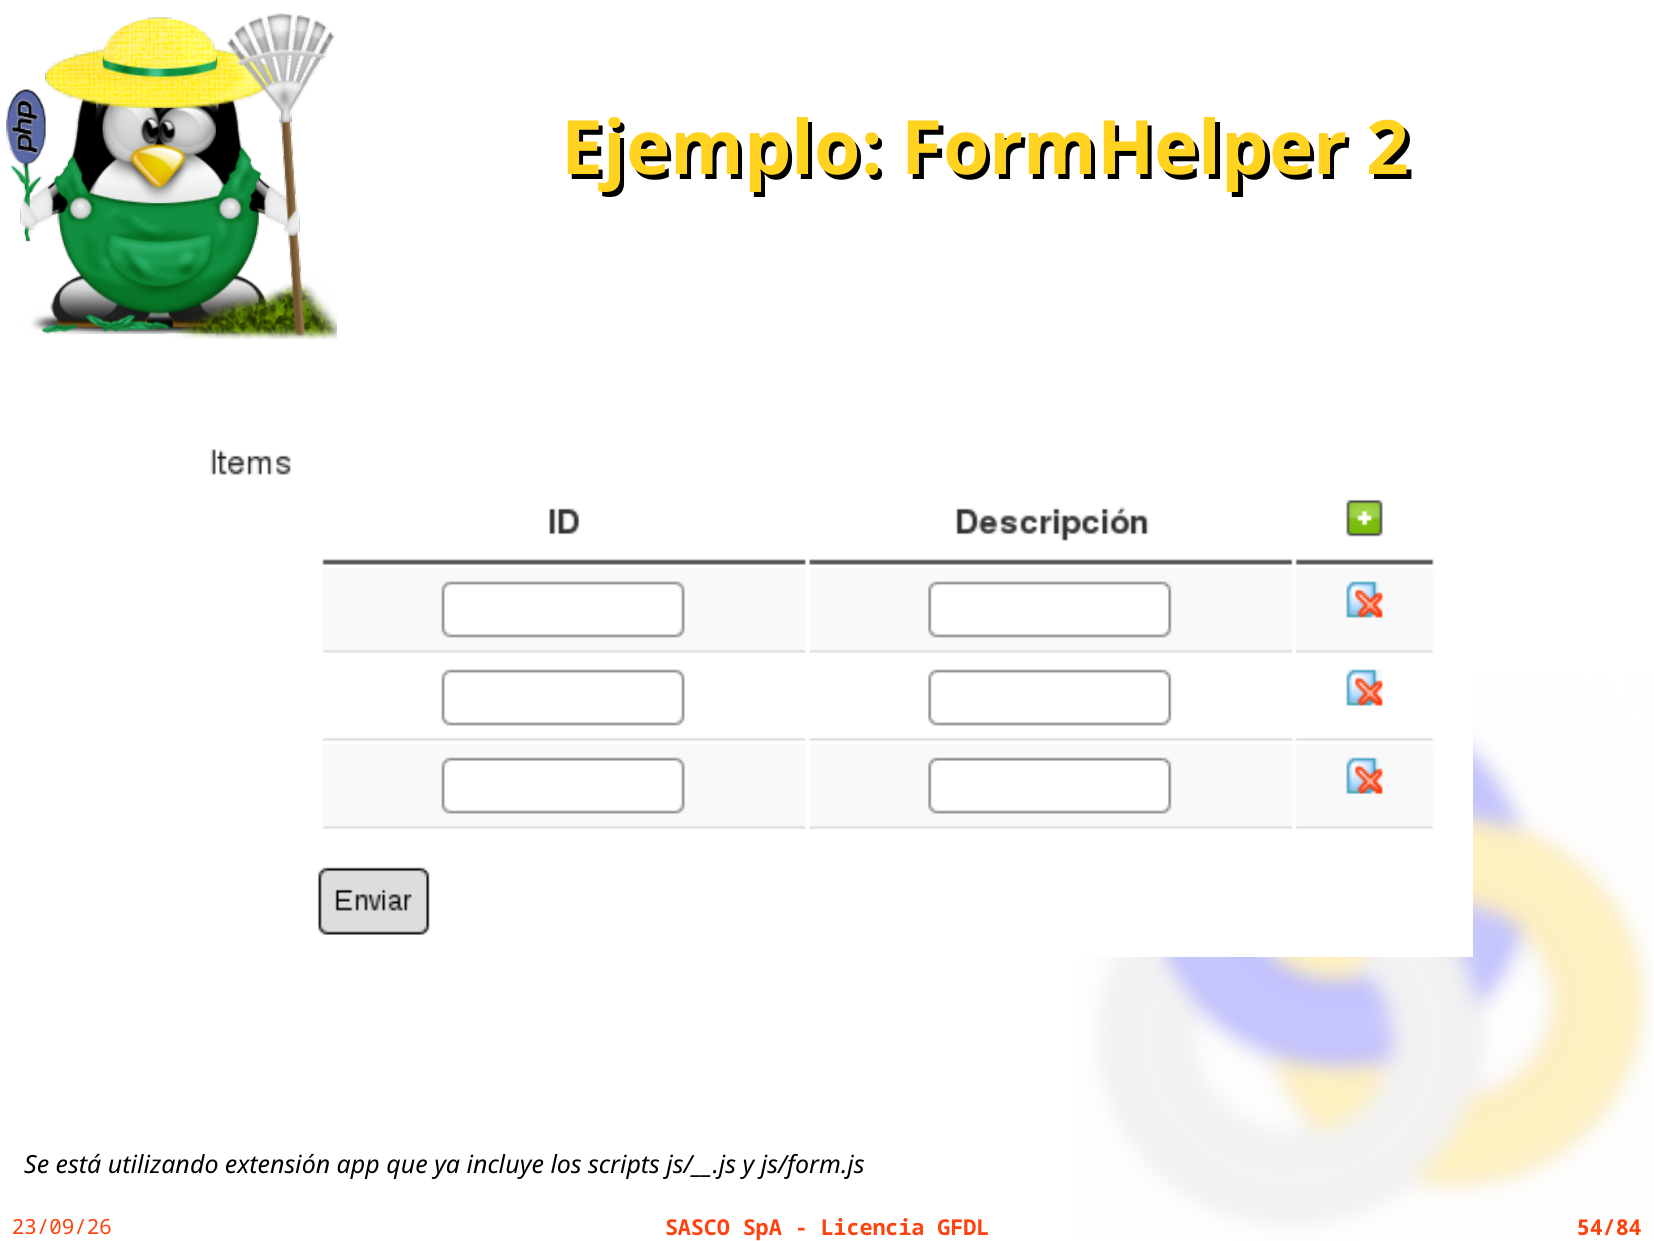

# Ejemplo: FormHelper 2
Se está utilizando extensión app que ya incluye los scripts js/__.js y js/form.js
SASCO SpA - Licencia GFDL
54